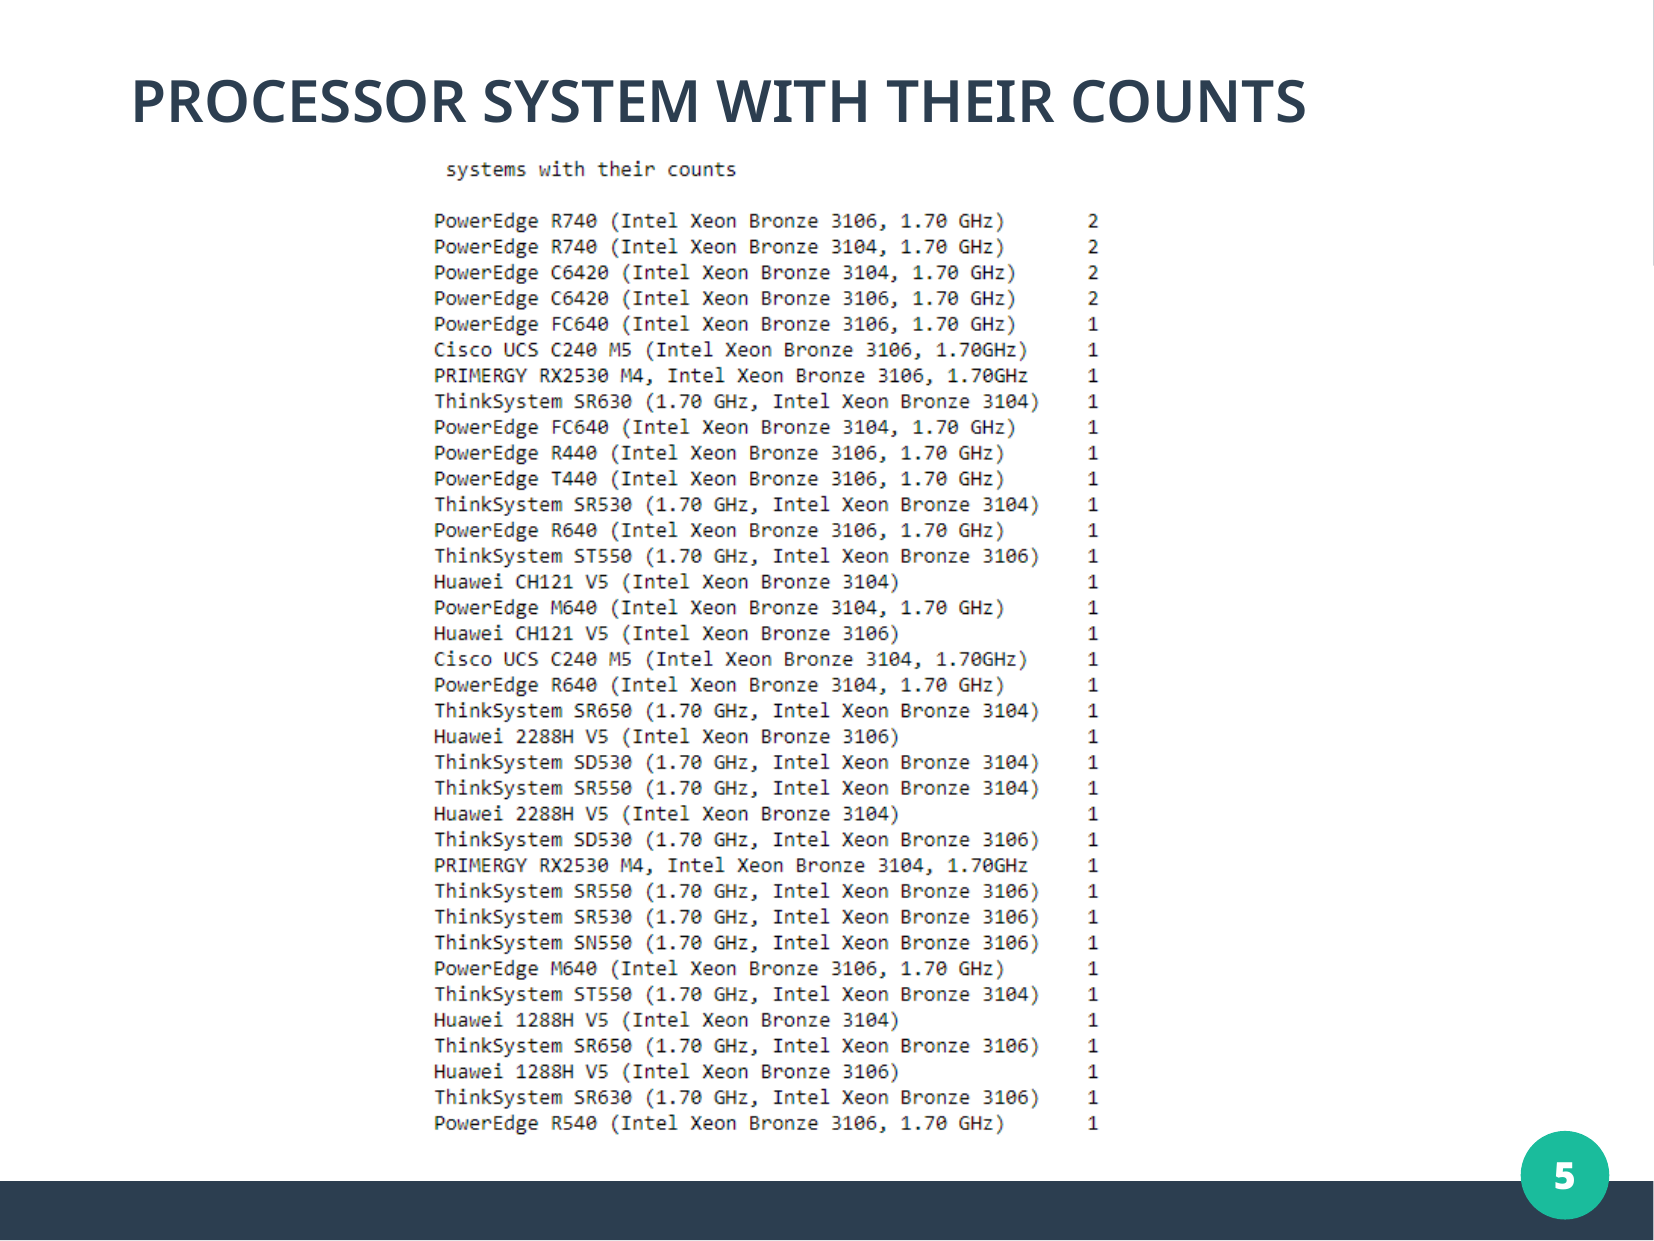

# BRONZE
PROCESSOR SYSTEM WITH THEIR COUNTS
5